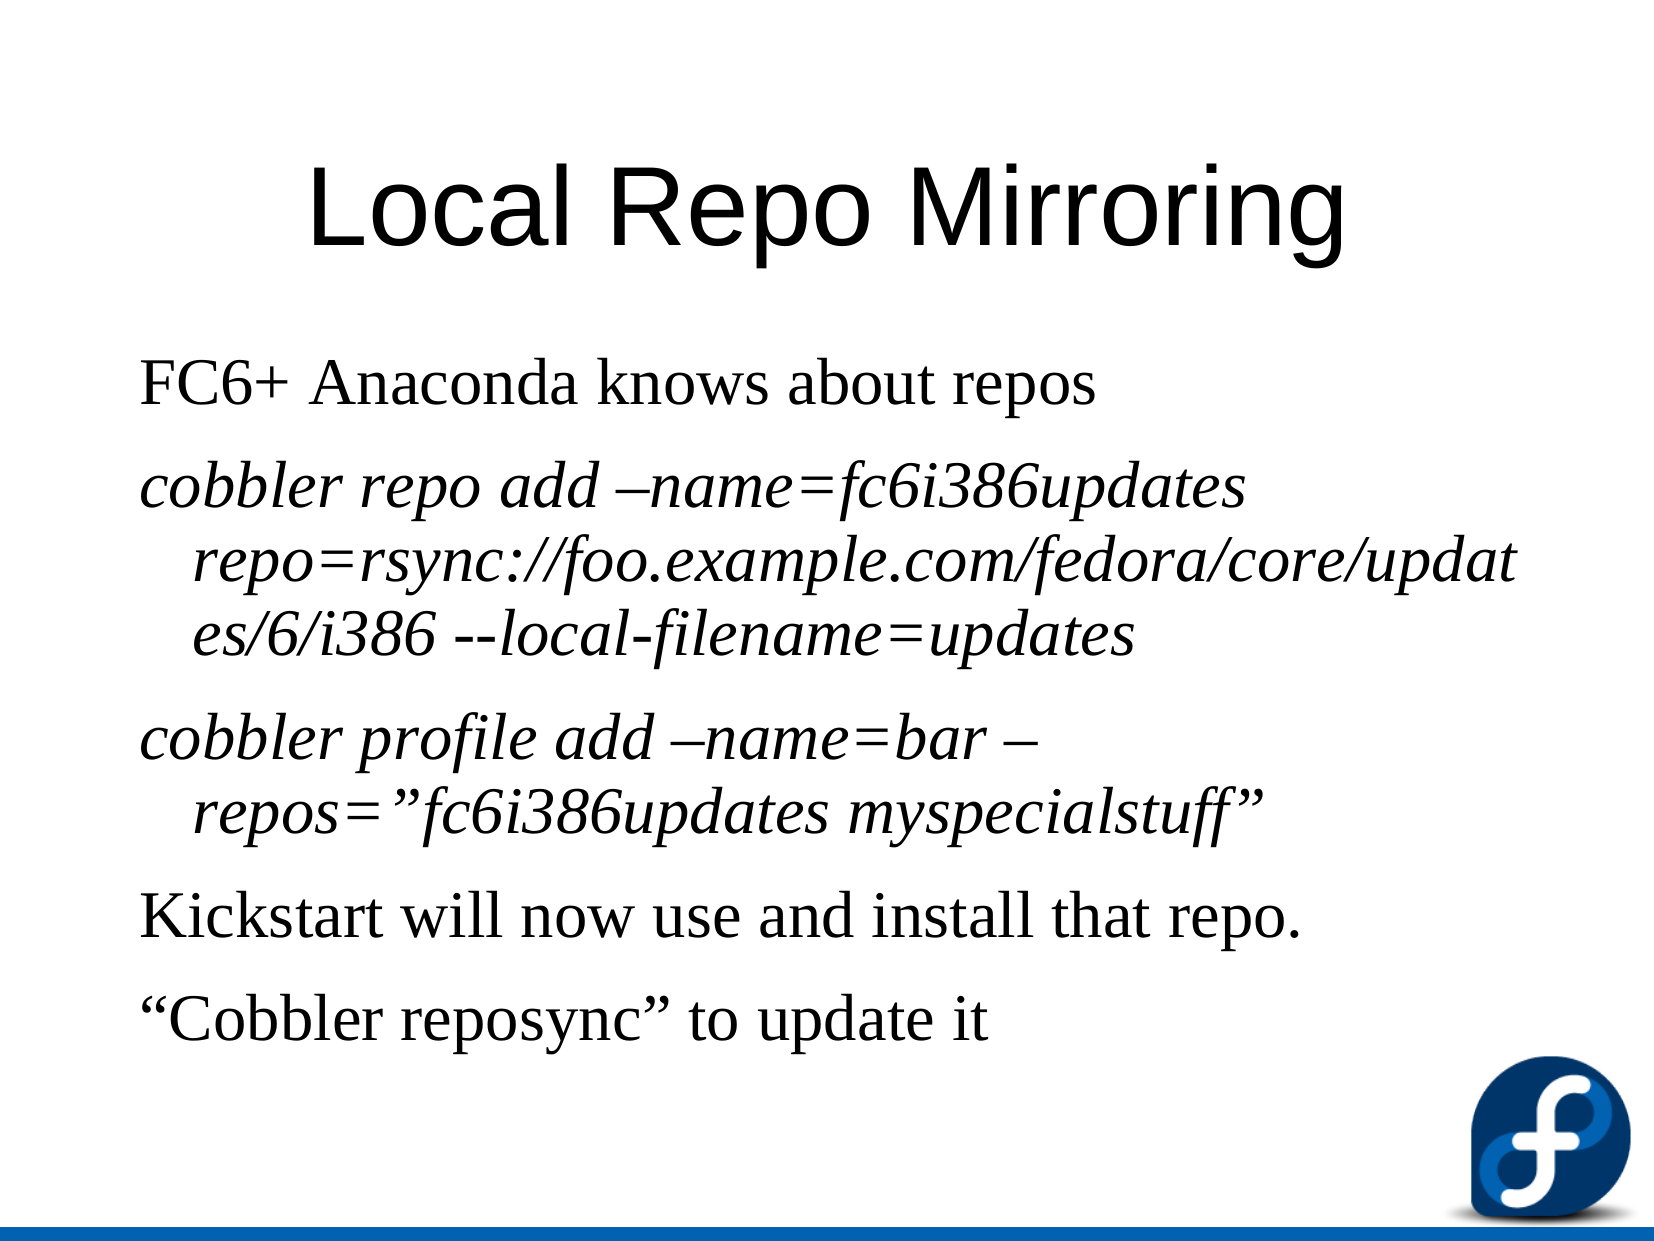

# Local Repo Mirroring
FC6+ Anaconda knows about repos
cobbler repo add –name=fc6i386updates repo=rsync://foo.example.com/fedora/core/updates/6/i386 --local-filename=updates
cobbler profile add –name=bar –repos=”fc6i386updates myspecialstuff”
Kickstart will now use and install that repo.
“Cobbler reposync” to update it